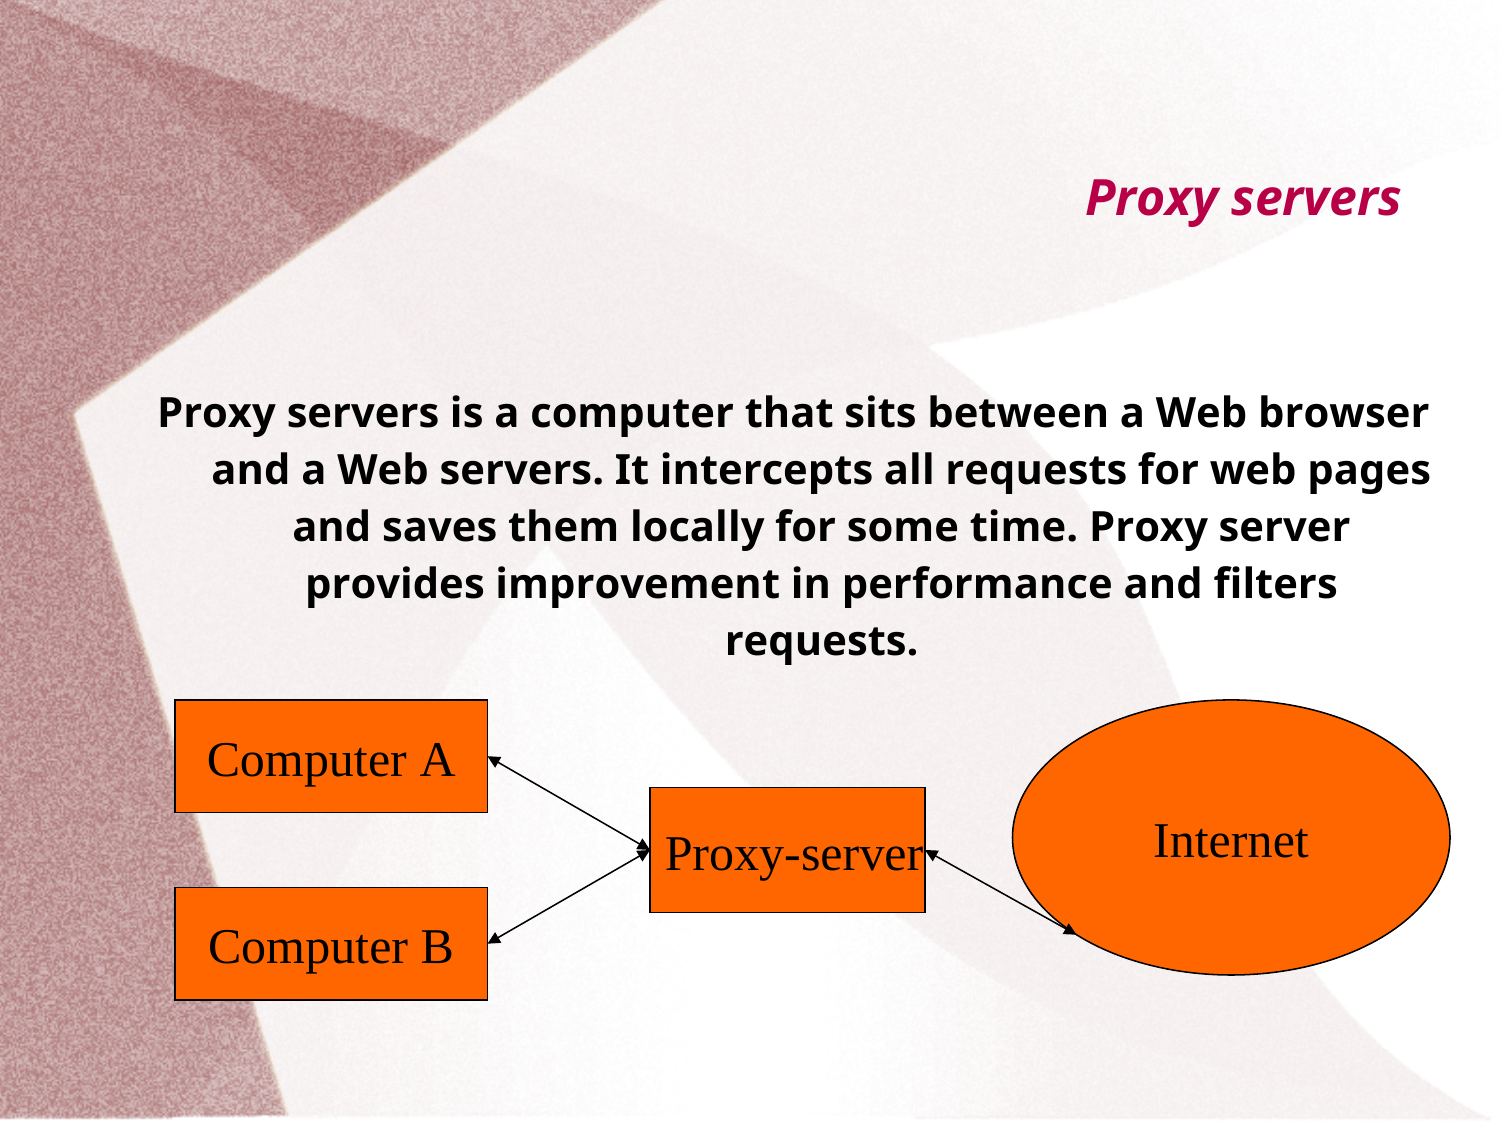

# Proxy servers
Proxy servers is a computer that sits between a Web browser and a Web servers. It intercepts all requests for web pages and saves them locally for some time. Proxy server provides improvement in performance and filters requests.
Computer A
Internet
Proxy-server
Computer B